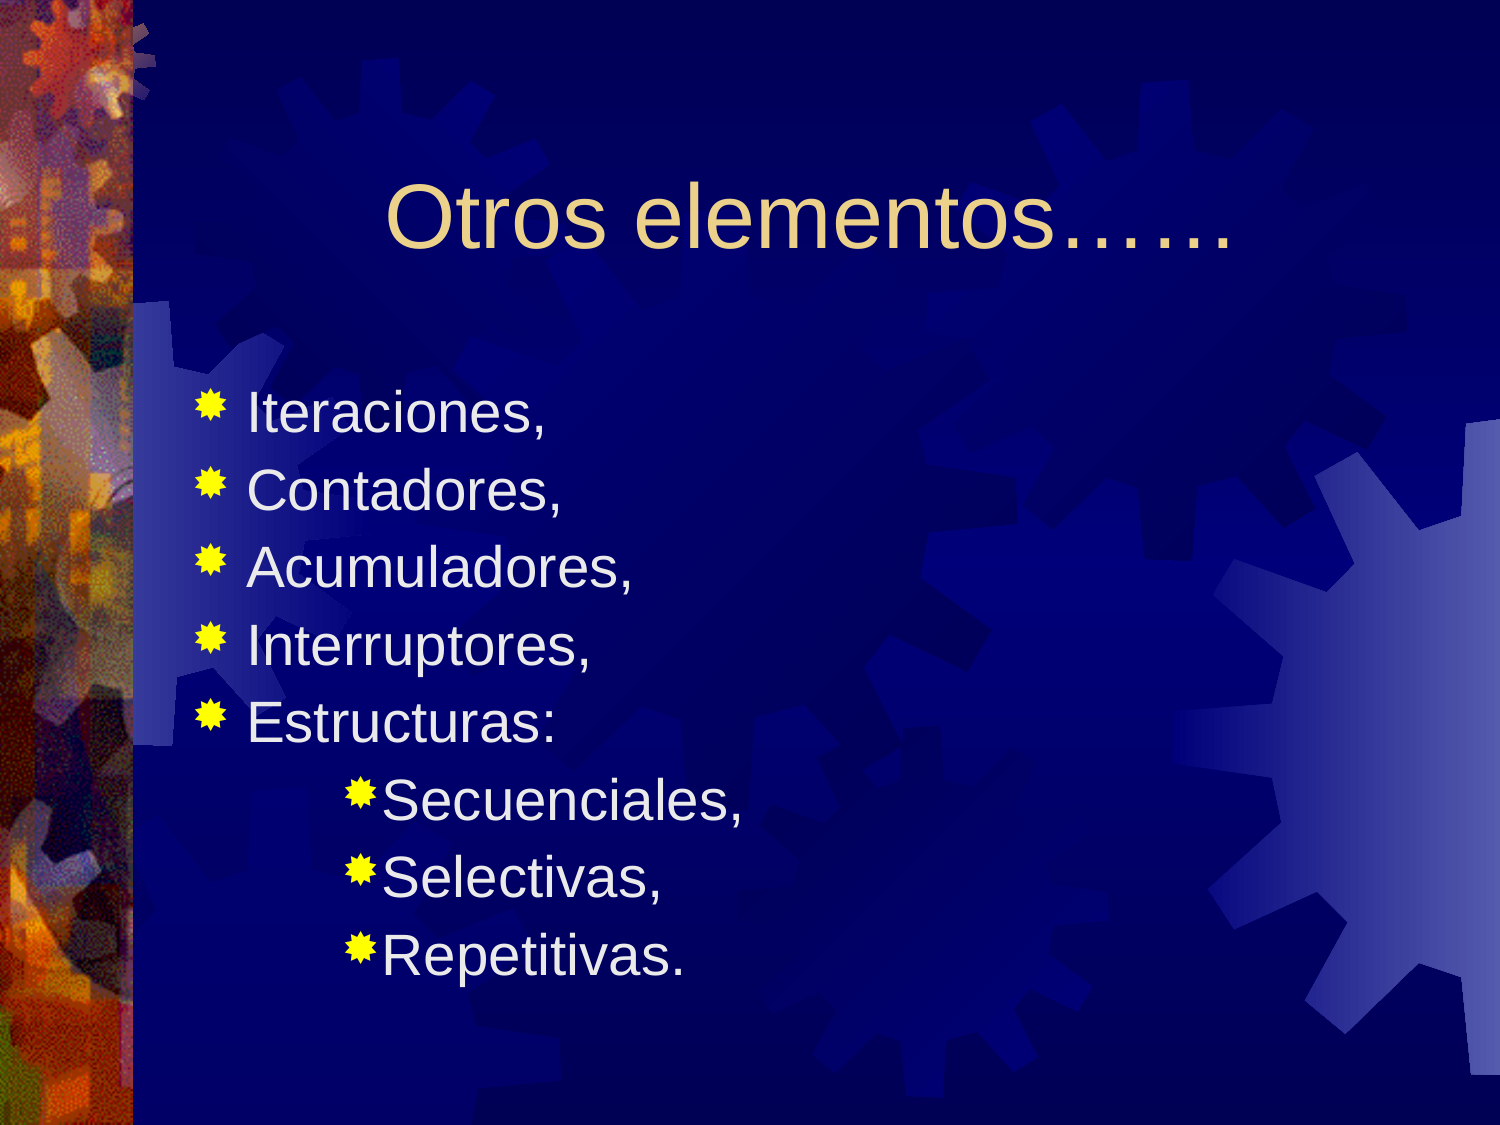

Otros elementos……
Iteraciones,
Contadores,
Acumuladores,
Interruptores,
Estructuras:
Secuenciales,
Selectivas,
Repetitivas.